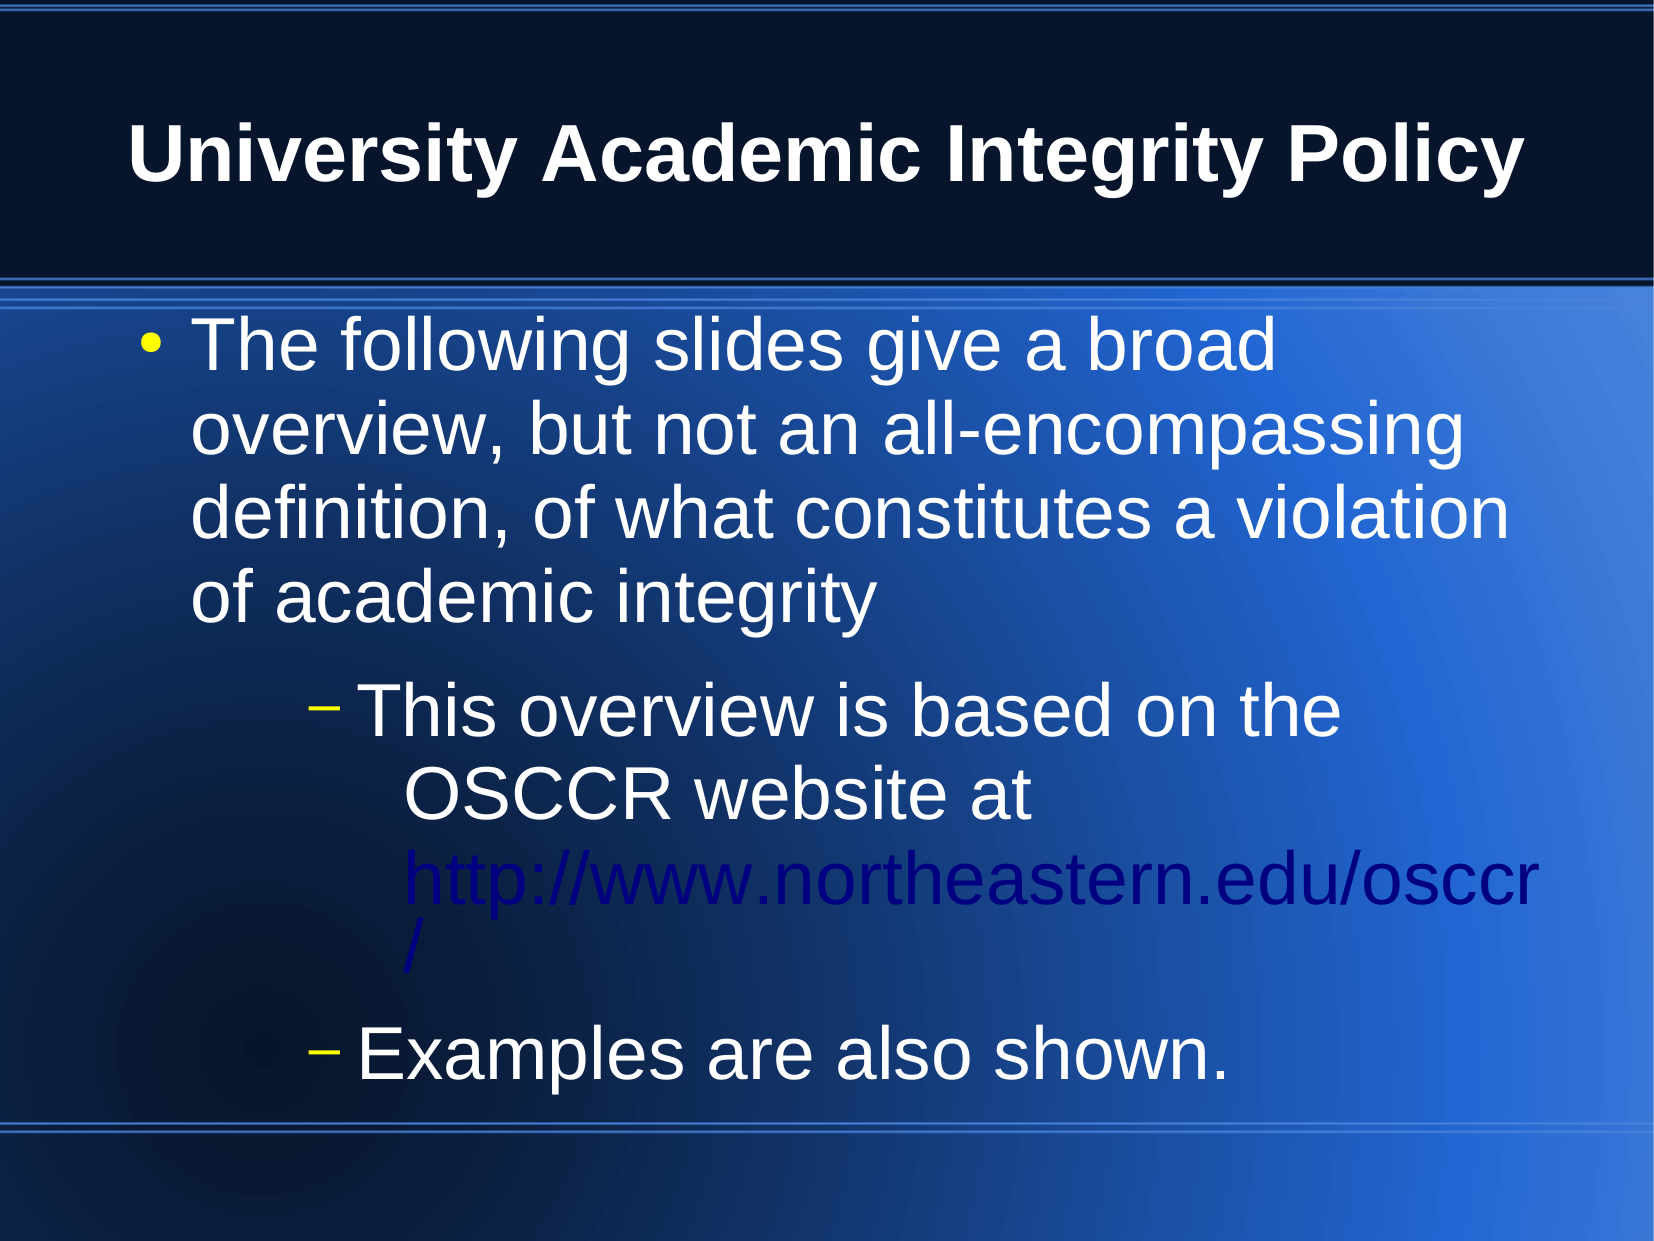

# University Academic Integrity Policy
The following slides give a broad overview, but not an all-encompassing definition, of what constitutes a violation of academic integrity
This overview is based on the OSCCR website at http://www.northeastern.edu/osccr/
Examples are also shown.